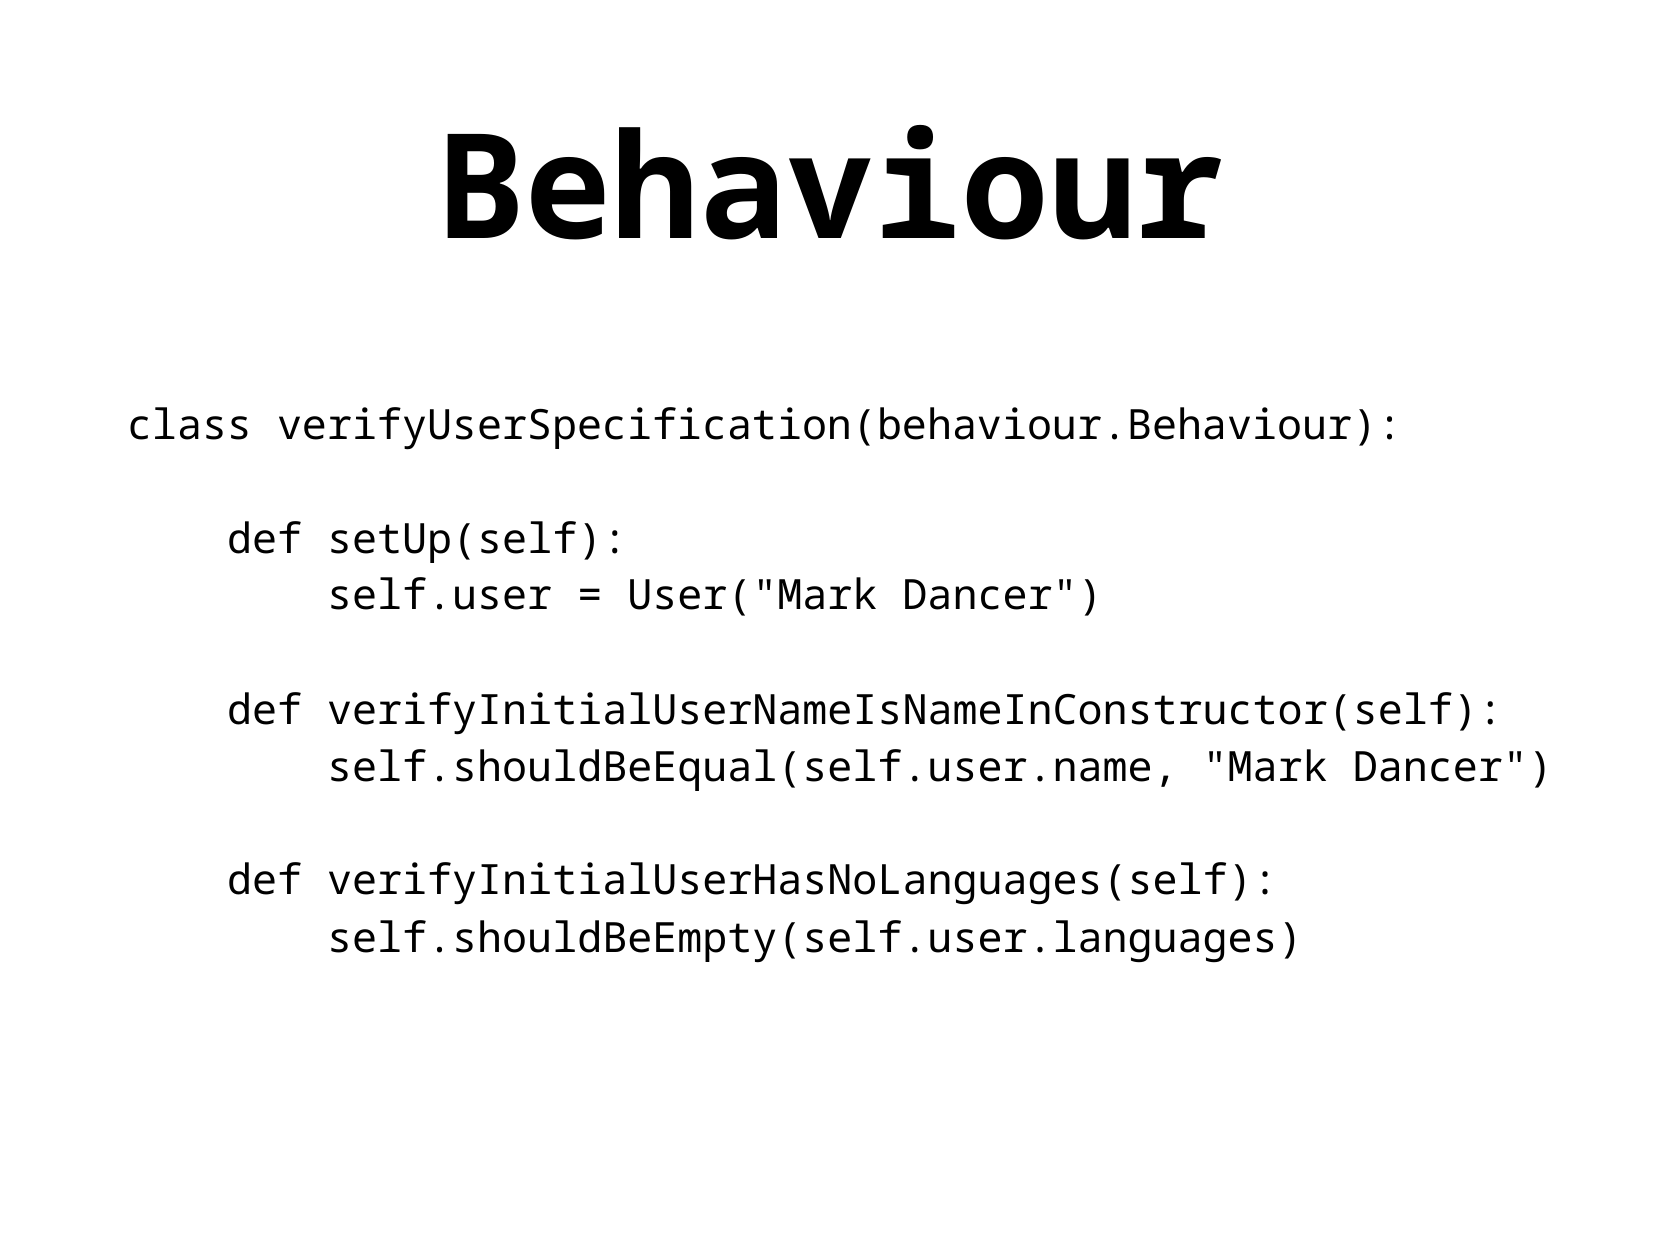

Behaviour
class verifyUserSpecification(behaviour.Behaviour):
 def setUp(self):
 self.user = User("Mark Dancer")
 def verifyInitialUserNameIsNameInConstructor(self):
 self.shouldBeEqual(self.user.name, "Mark Dancer")
 def verifyInitialUserHasNoLanguages(self):
 self.shouldBeEmpty(self.user.languages)